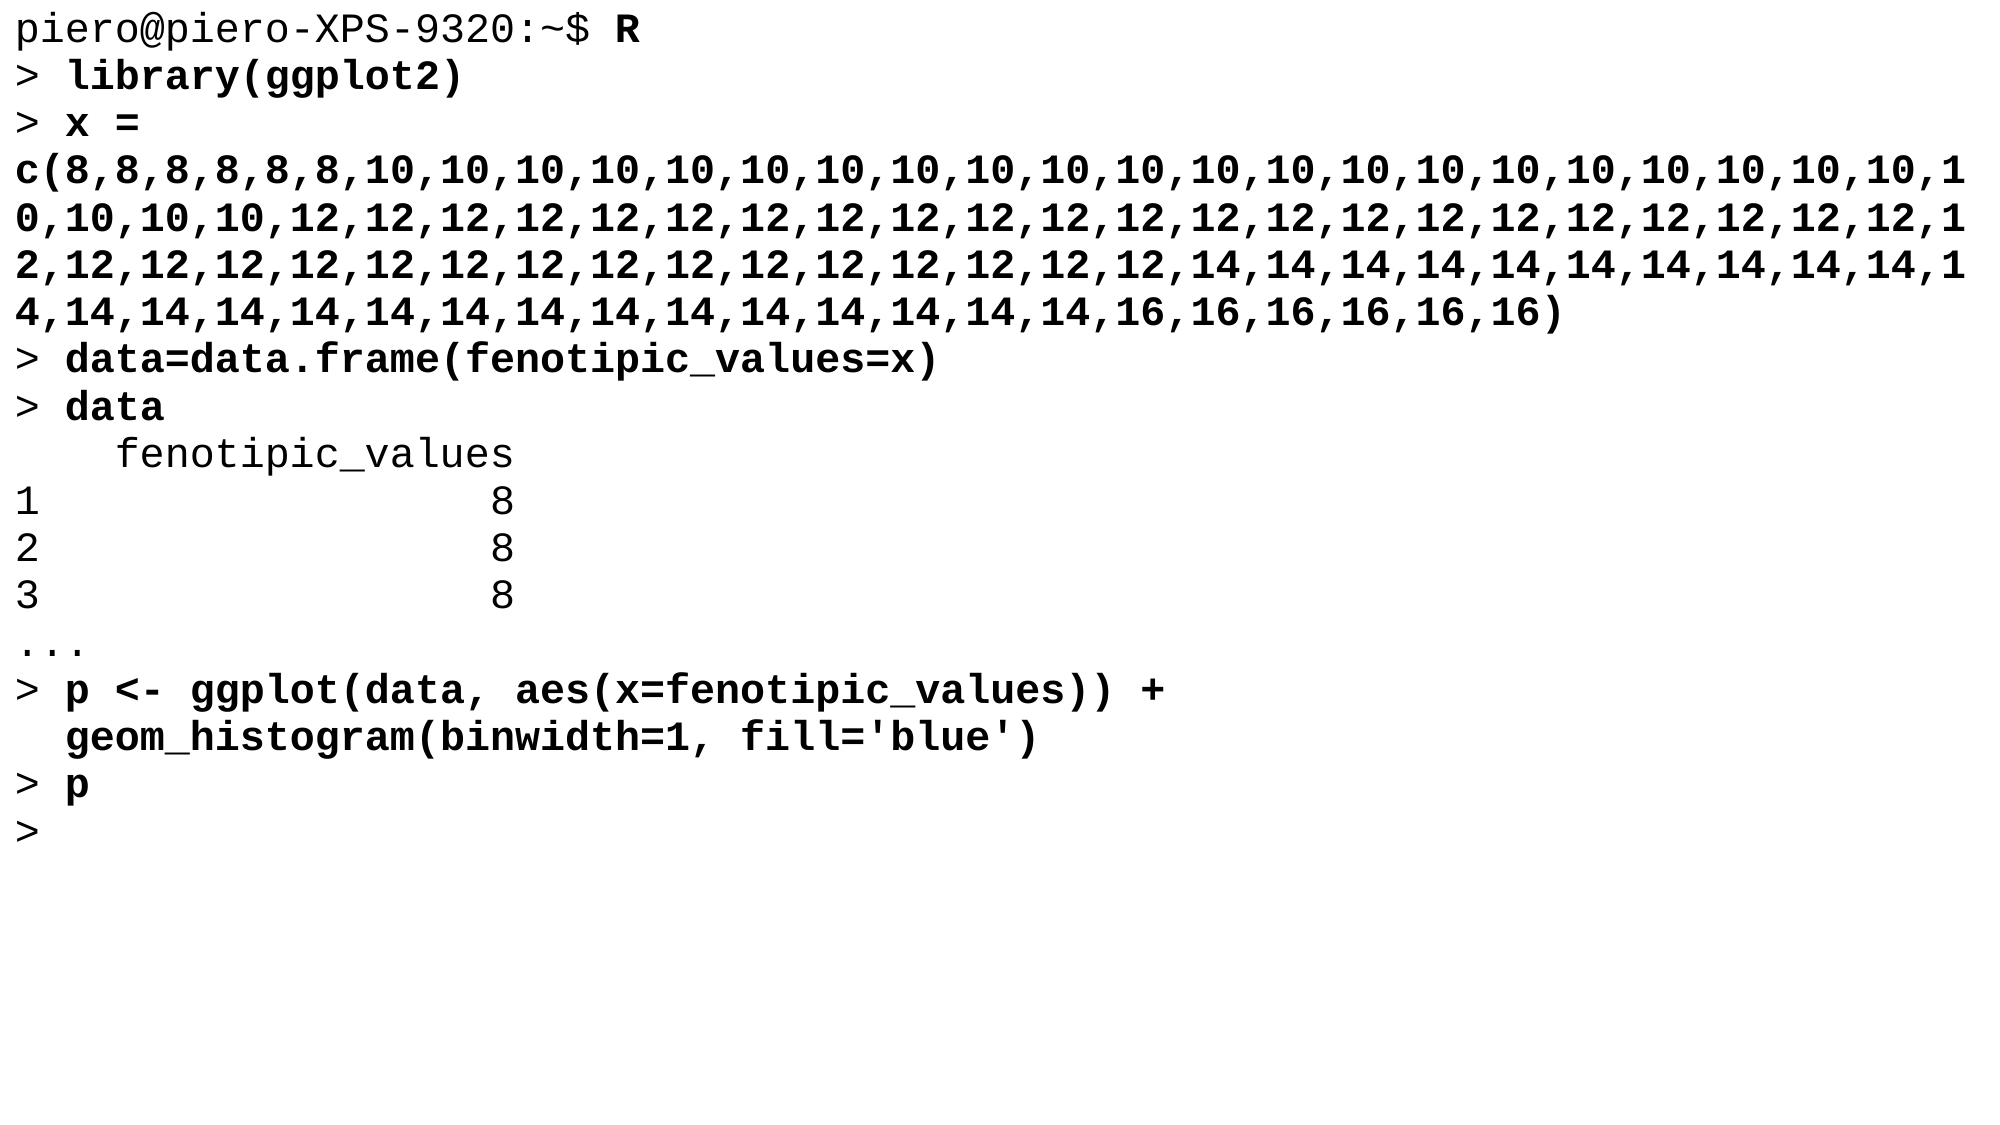

piero@piero-XPS-9320:~$ R
> library(ggplot2)
> x = c(8,8,8,8,8,8,10,10,10,10,10,10,10,10,10,10,10,10,10,10,10,10,10,10,10,10,10,10,10,10,10,12,12,12,12,12,12,12,12,12,12,12,12,12,12,12,12,12,12,12,12,12,12,12,12,12,12,12,12,12,12,12,12,12,12,12,12,12,12,14,14,14,14,14,14,14,14,14,14,14,14,14,14,14,14,14,14,14,14,14,14,14,14,14,16,16,16,16,16,16)
> data=data.frame(fenotipic_values=x)
> data
 fenotipic_values
1 8
2 8
3 8
...
> p <- ggplot(data, aes(x=fenotipic_values)) +
 geom_histogram(binwidth=1, fill='blue')
> p
>